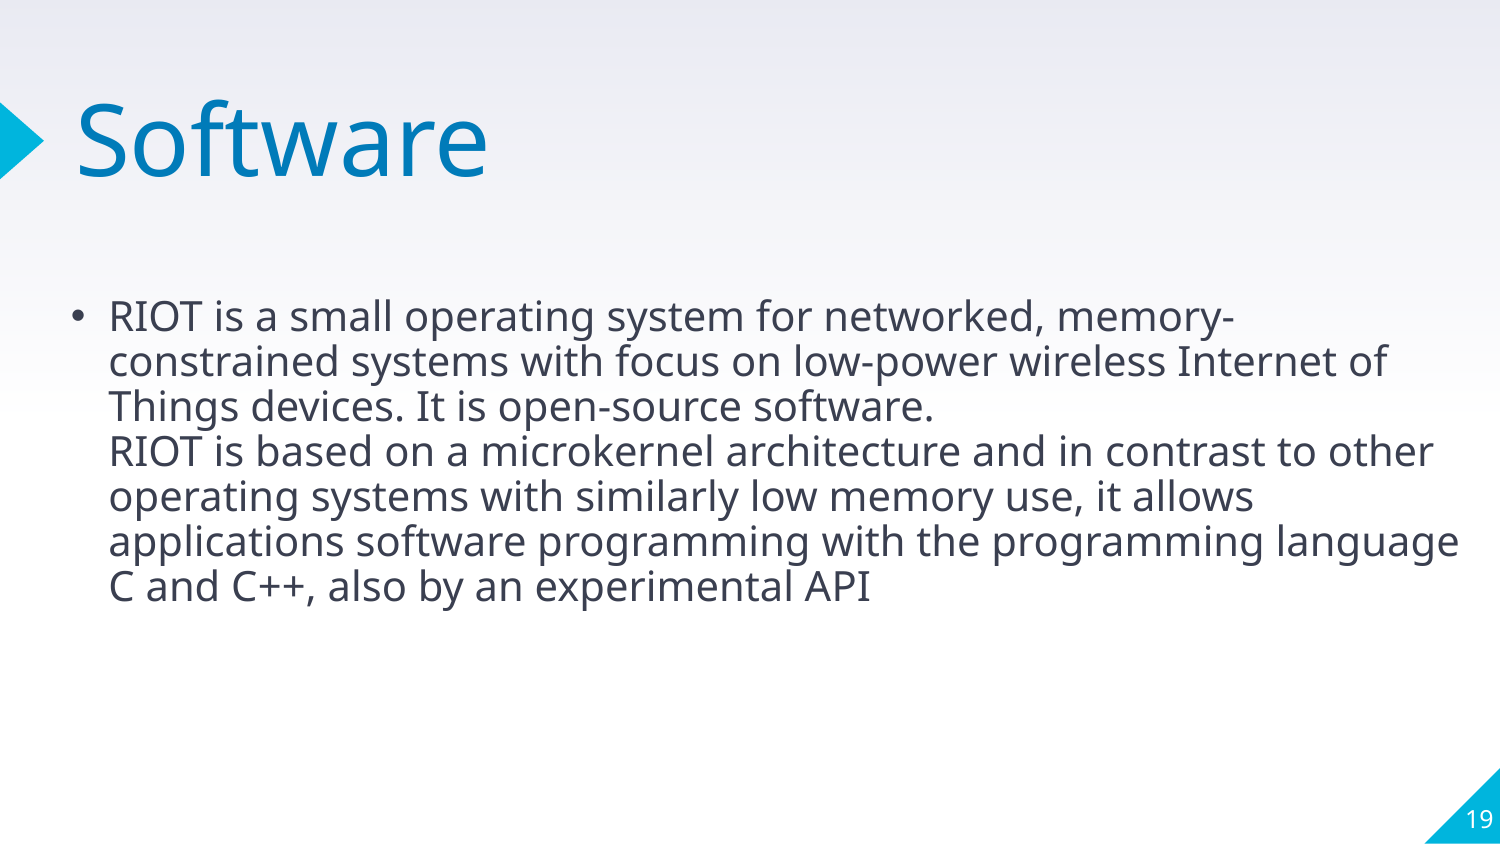

# Software
RIOT is a small operating system for networked, memory-constrained systems with focus on low-power wireless Internet of Things devices. It is open-source software.
RIOT is based on a microkernel architecture and in contrast to other operating systems with similarly low memory use, it allows applications software programming with the programming language C and C++, also by an experimental API